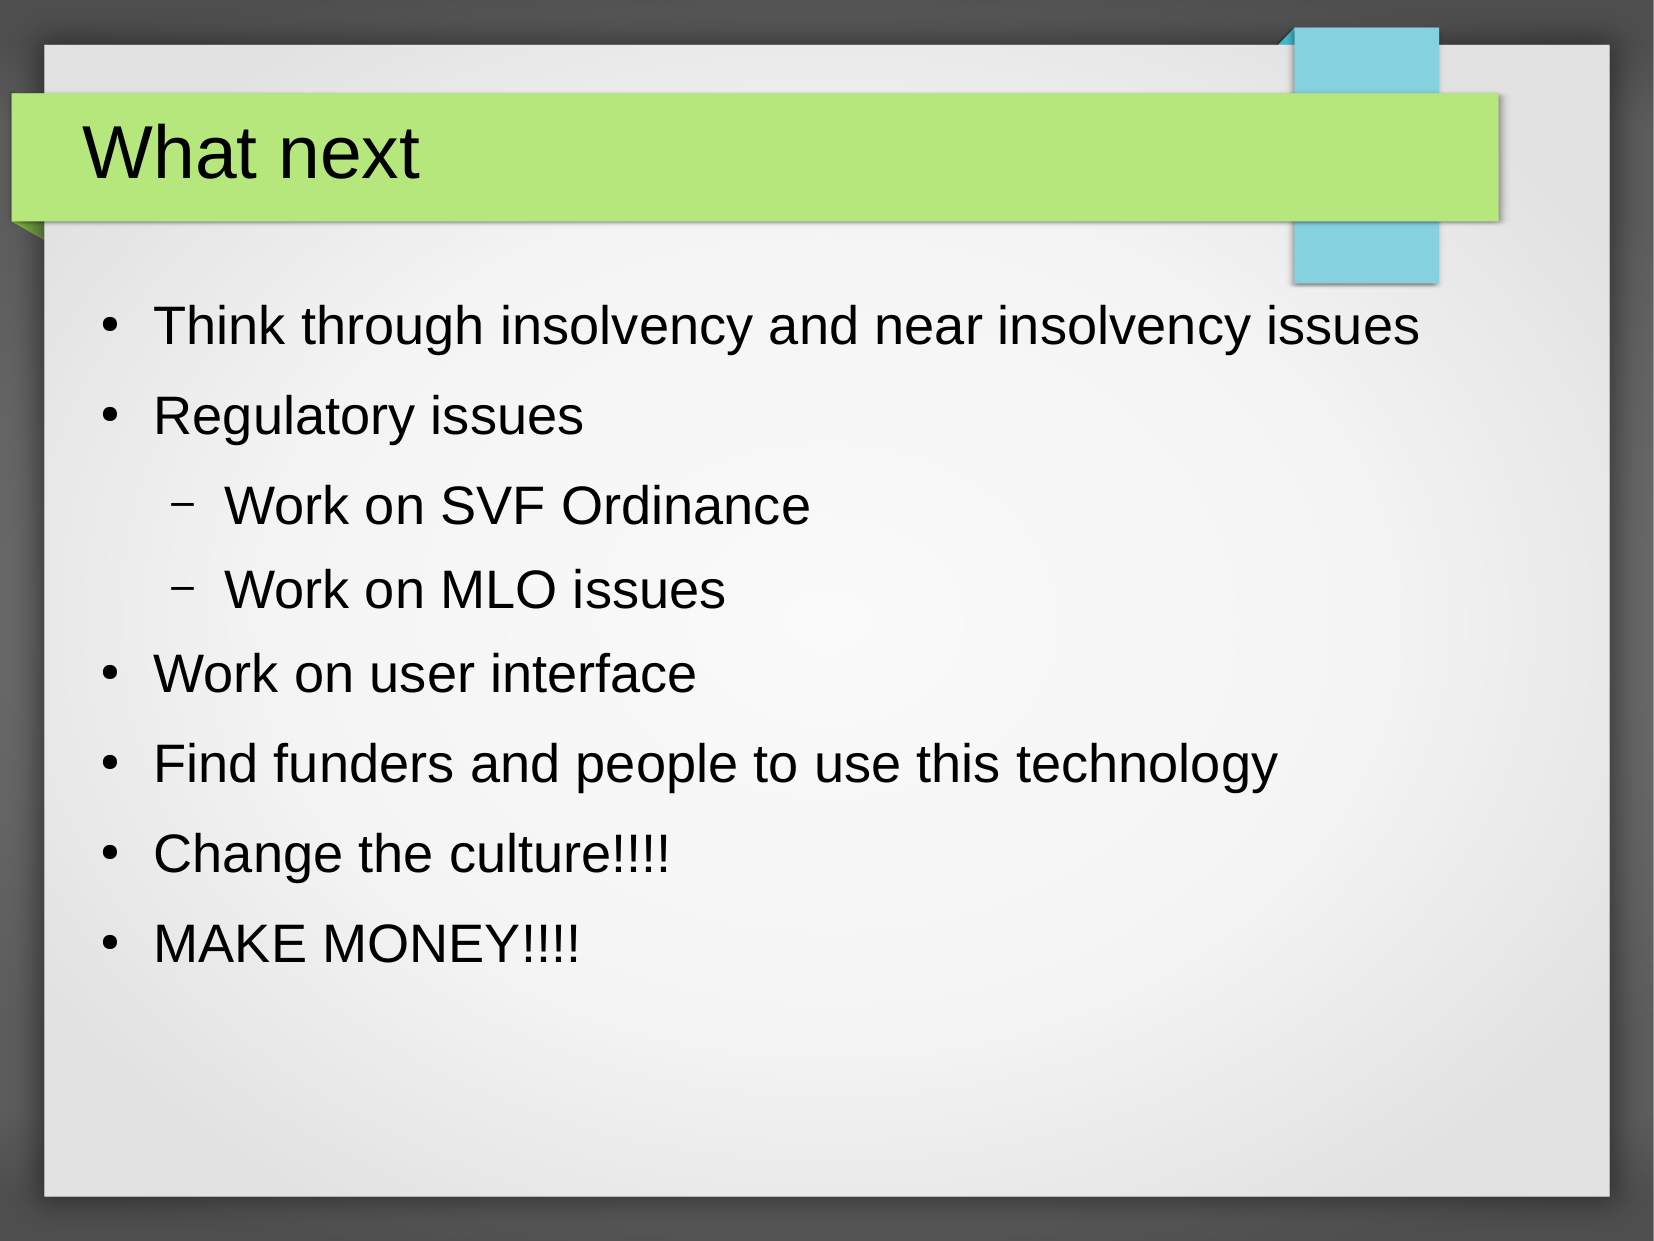

# What next
Think through insolvency and near insolvency issues
Regulatory issues
Work on SVF Ordinance
Work on MLO issues
Work on user interface
Find funders and people to use this technology
Change the culture!!!!
MAKE MONEY!!!!